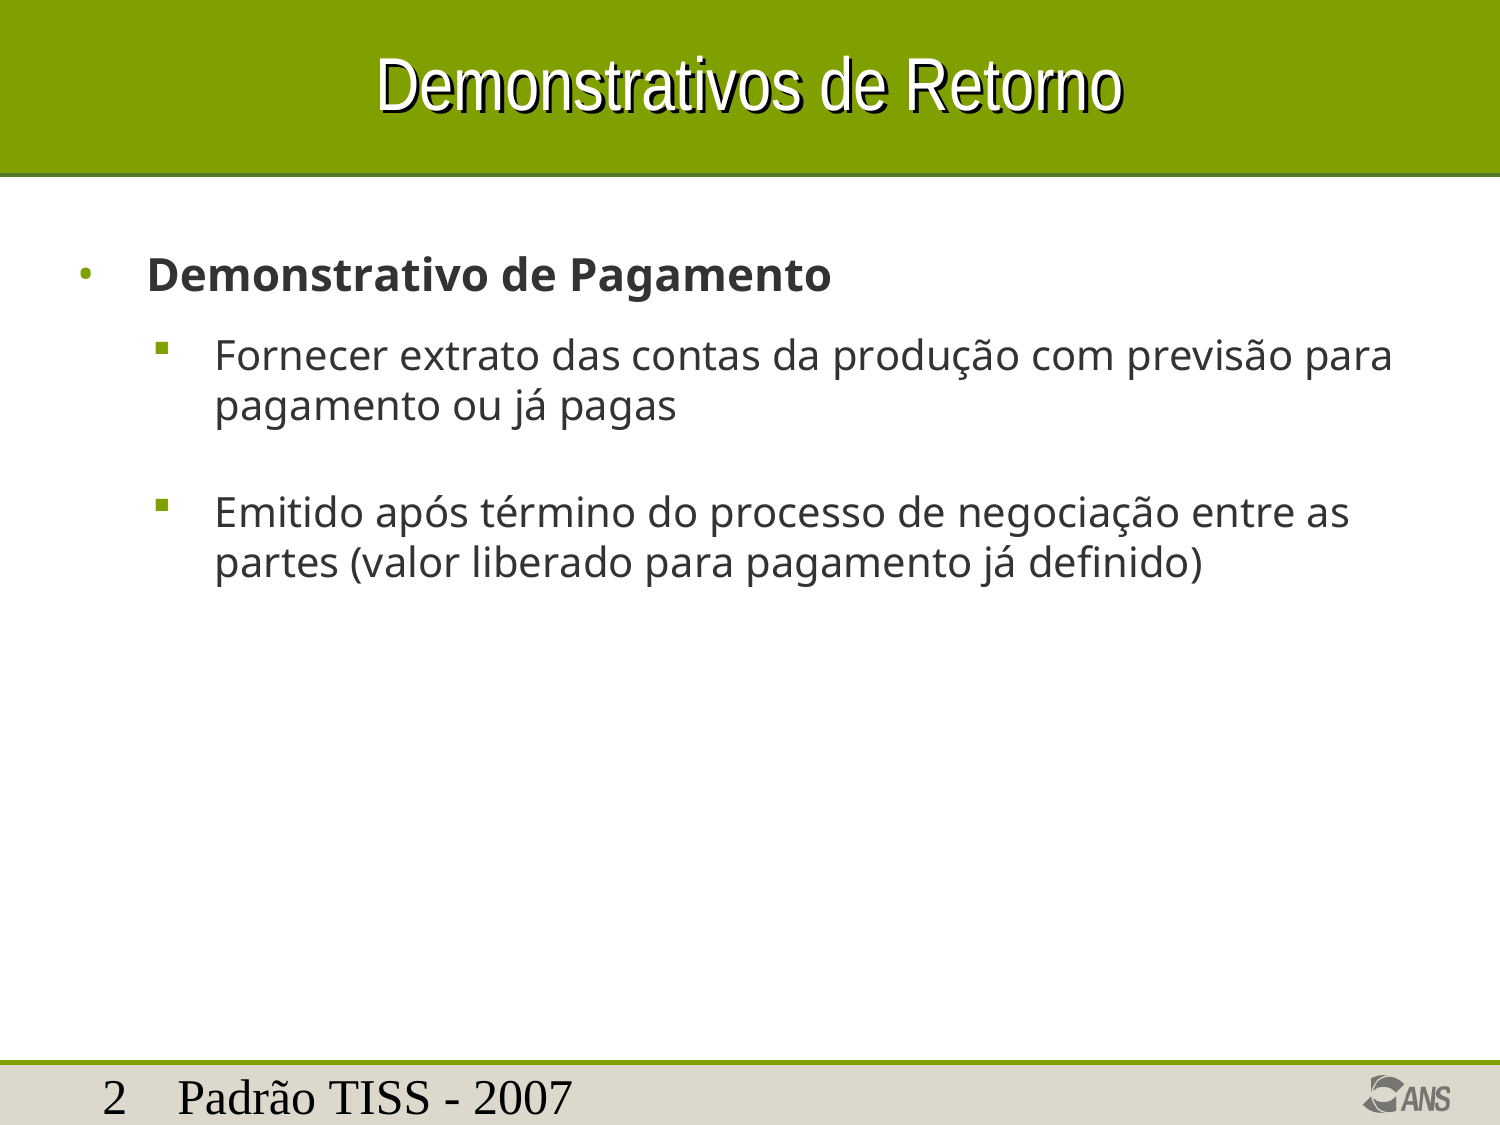

# Demonstrativos de Retorno
Demonstrativo de Pagamento
Fornecer extrato das contas da produção com previsão para pagamento ou já pagas
Emitido após término do processo de negociação entre as partes (valor liberado para pagamento já definido)
22
Padrão TISS - 2007